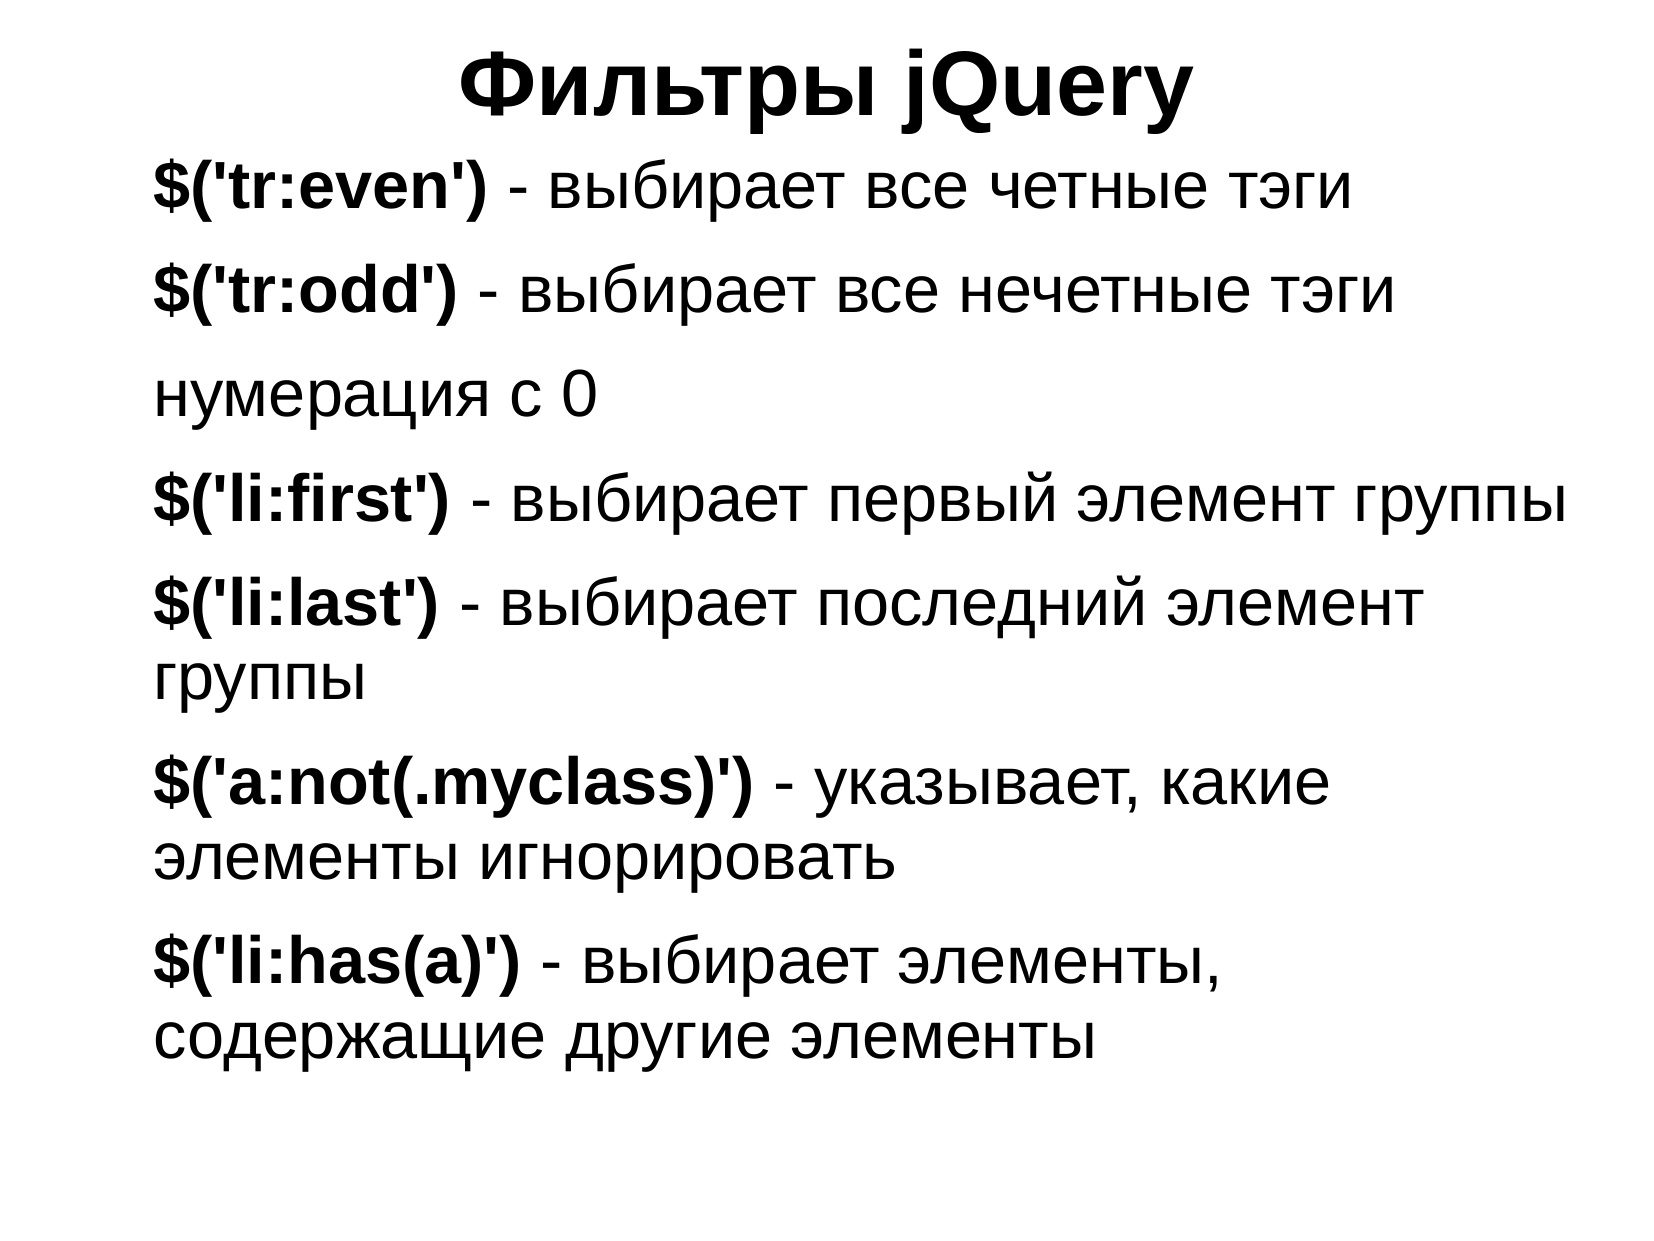

# Фильтры jQuery
$('tr:even') - выбирает все четные тэги
$('tr:odd') - выбирает все нечетные тэги
нумерация с 0
$('li:first') - выбирает первый элемент группы
$('li:last') - выбирает последний элемент группы
$('a:not(.myclass)') - указывает, какие элементы игнорировать
$('li:has(a)') - выбирает элементы, содержащие другие элементы